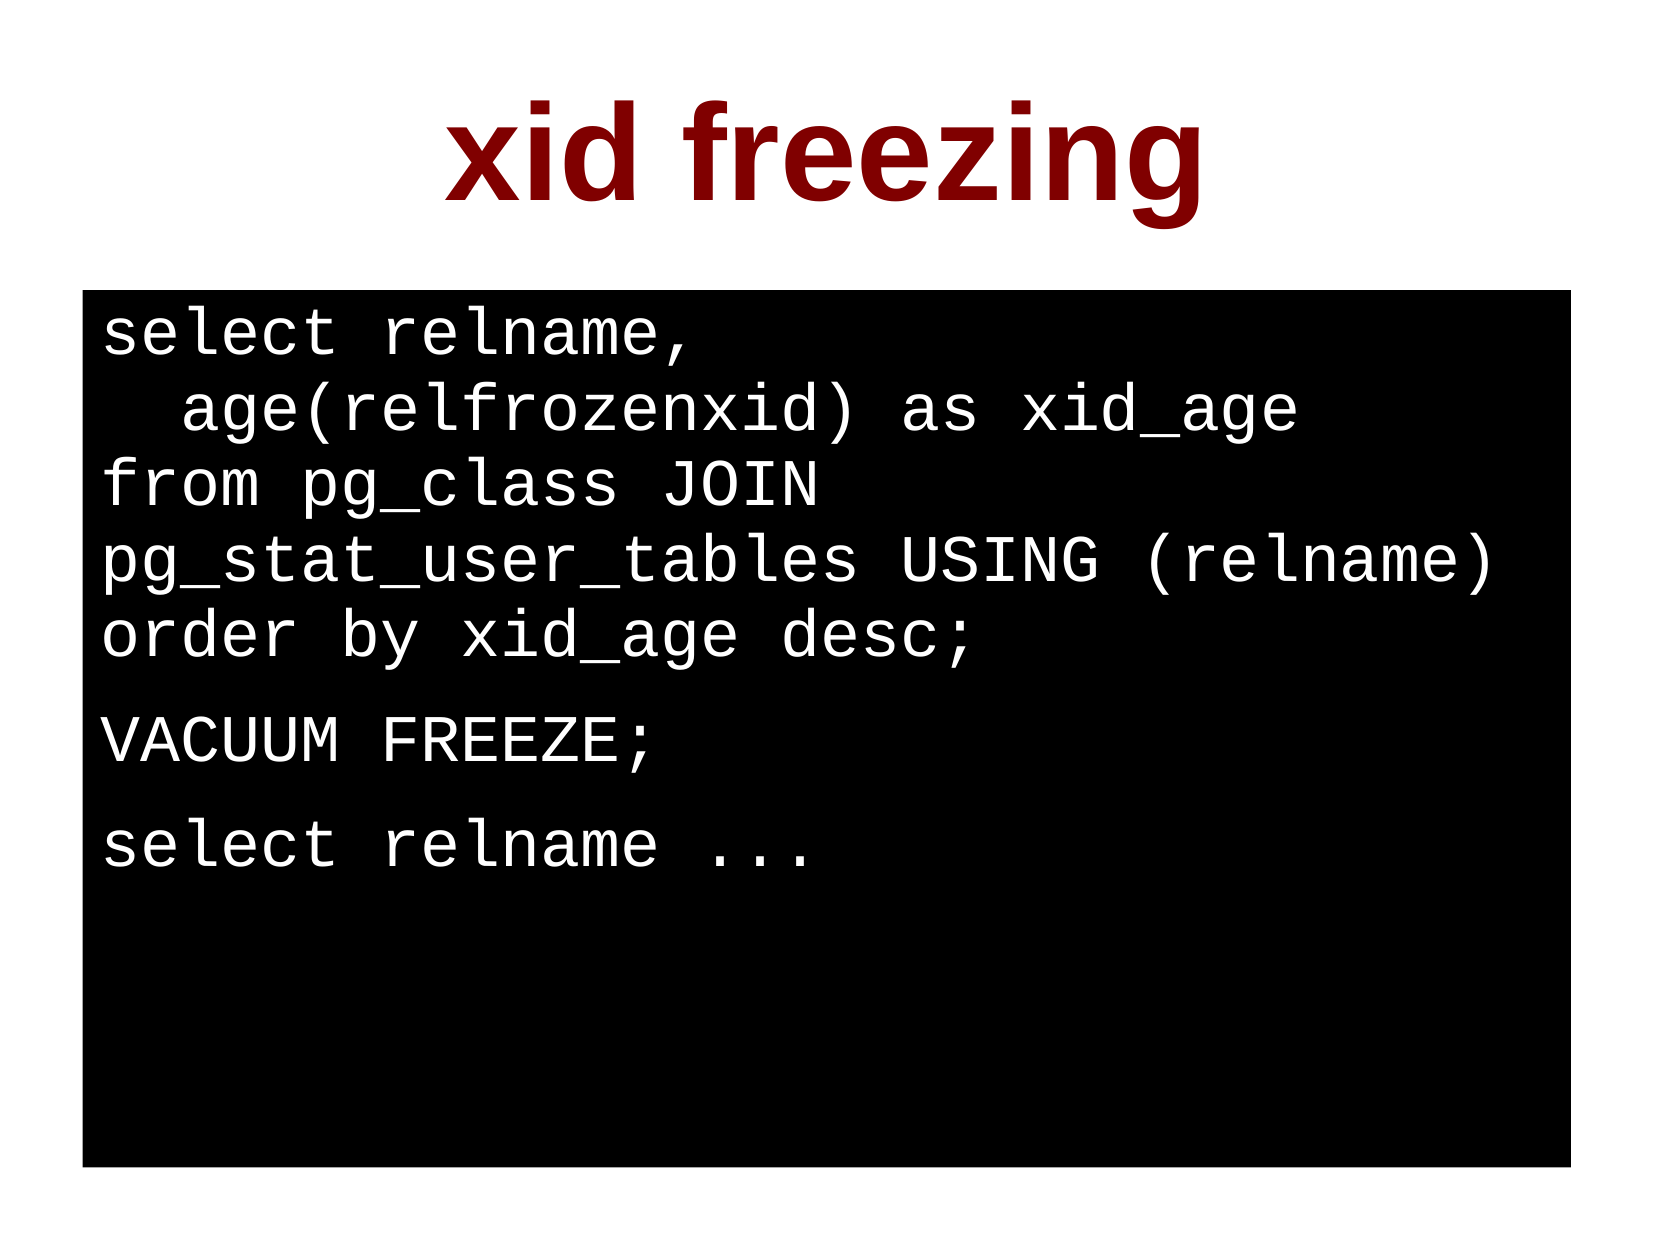

# xid freezing
select relname,
 age(relfrozenxid) as xid_age
from pg_class JOIN pg_stat_user_tables USING (relname) order by xid_age desc;
VACUUM FREEZE;
select relname ...